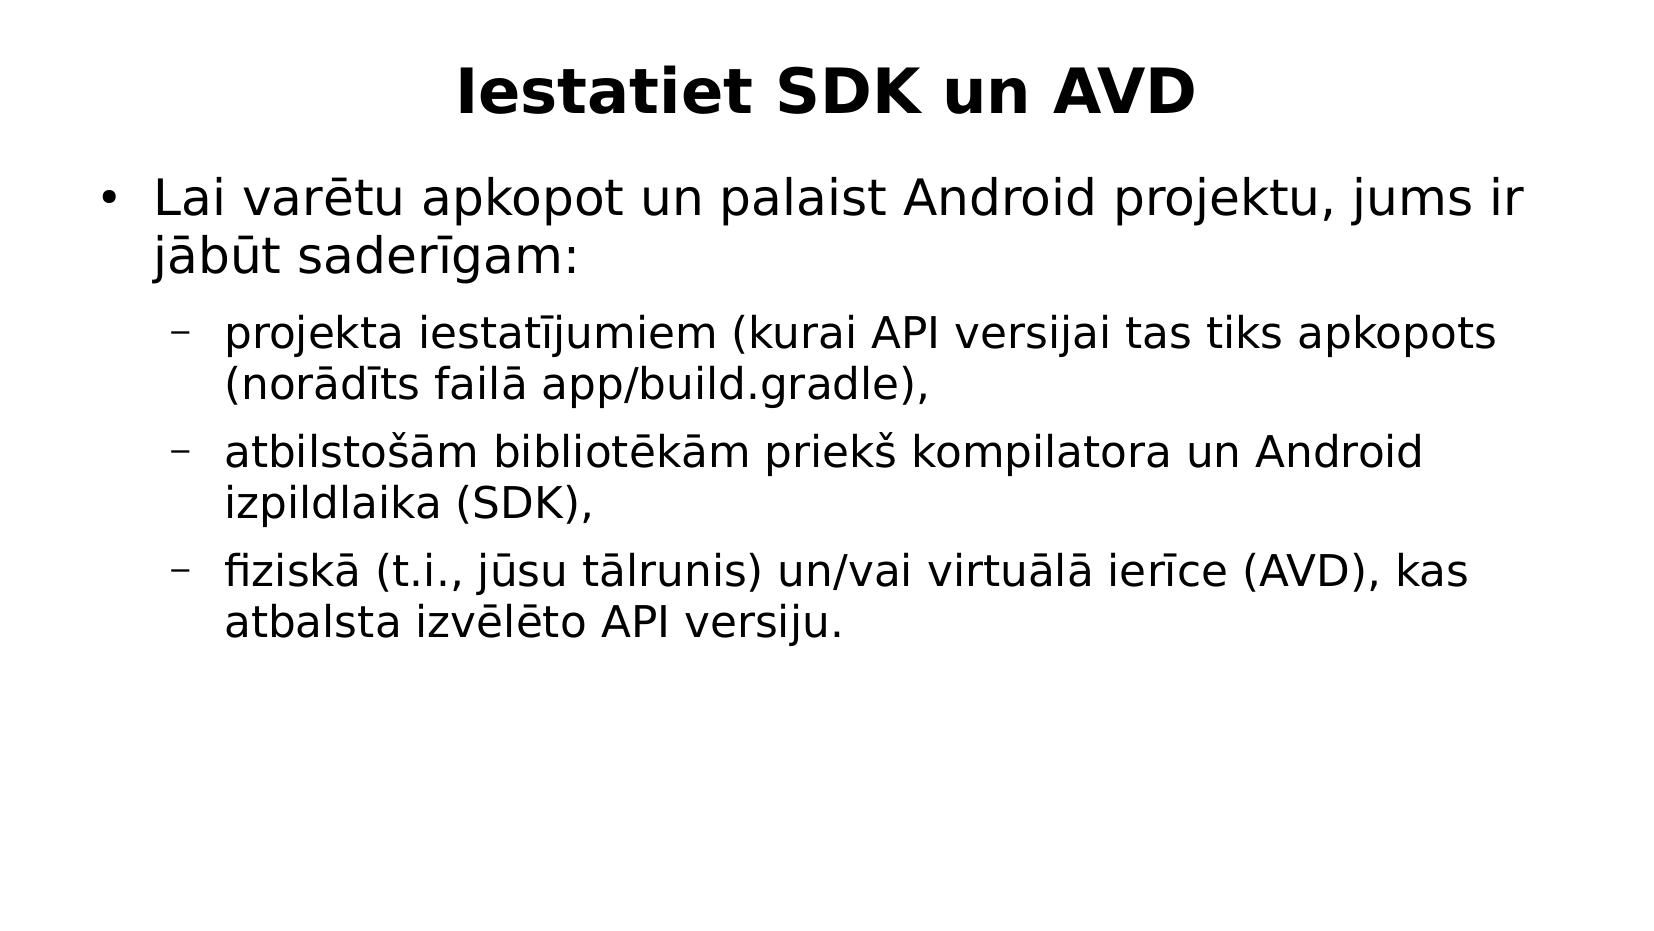

# Iestatiet SDK un AVD
Lai varētu apkopot un palaist Android projektu, jums ir jābūt saderīgam:
projekta iestatījumiem (kurai API versijai tas tiks apkopots (norādīts failā app/build.gradle),
atbilstošām bibliotēkām priekš kompilatora un Android izpildlaika (SDK),
fiziskā (t.i., jūsu tālrunis) un/vai virtuālā ierīce (AVD), kas atbalsta izvēlēto API versiju.